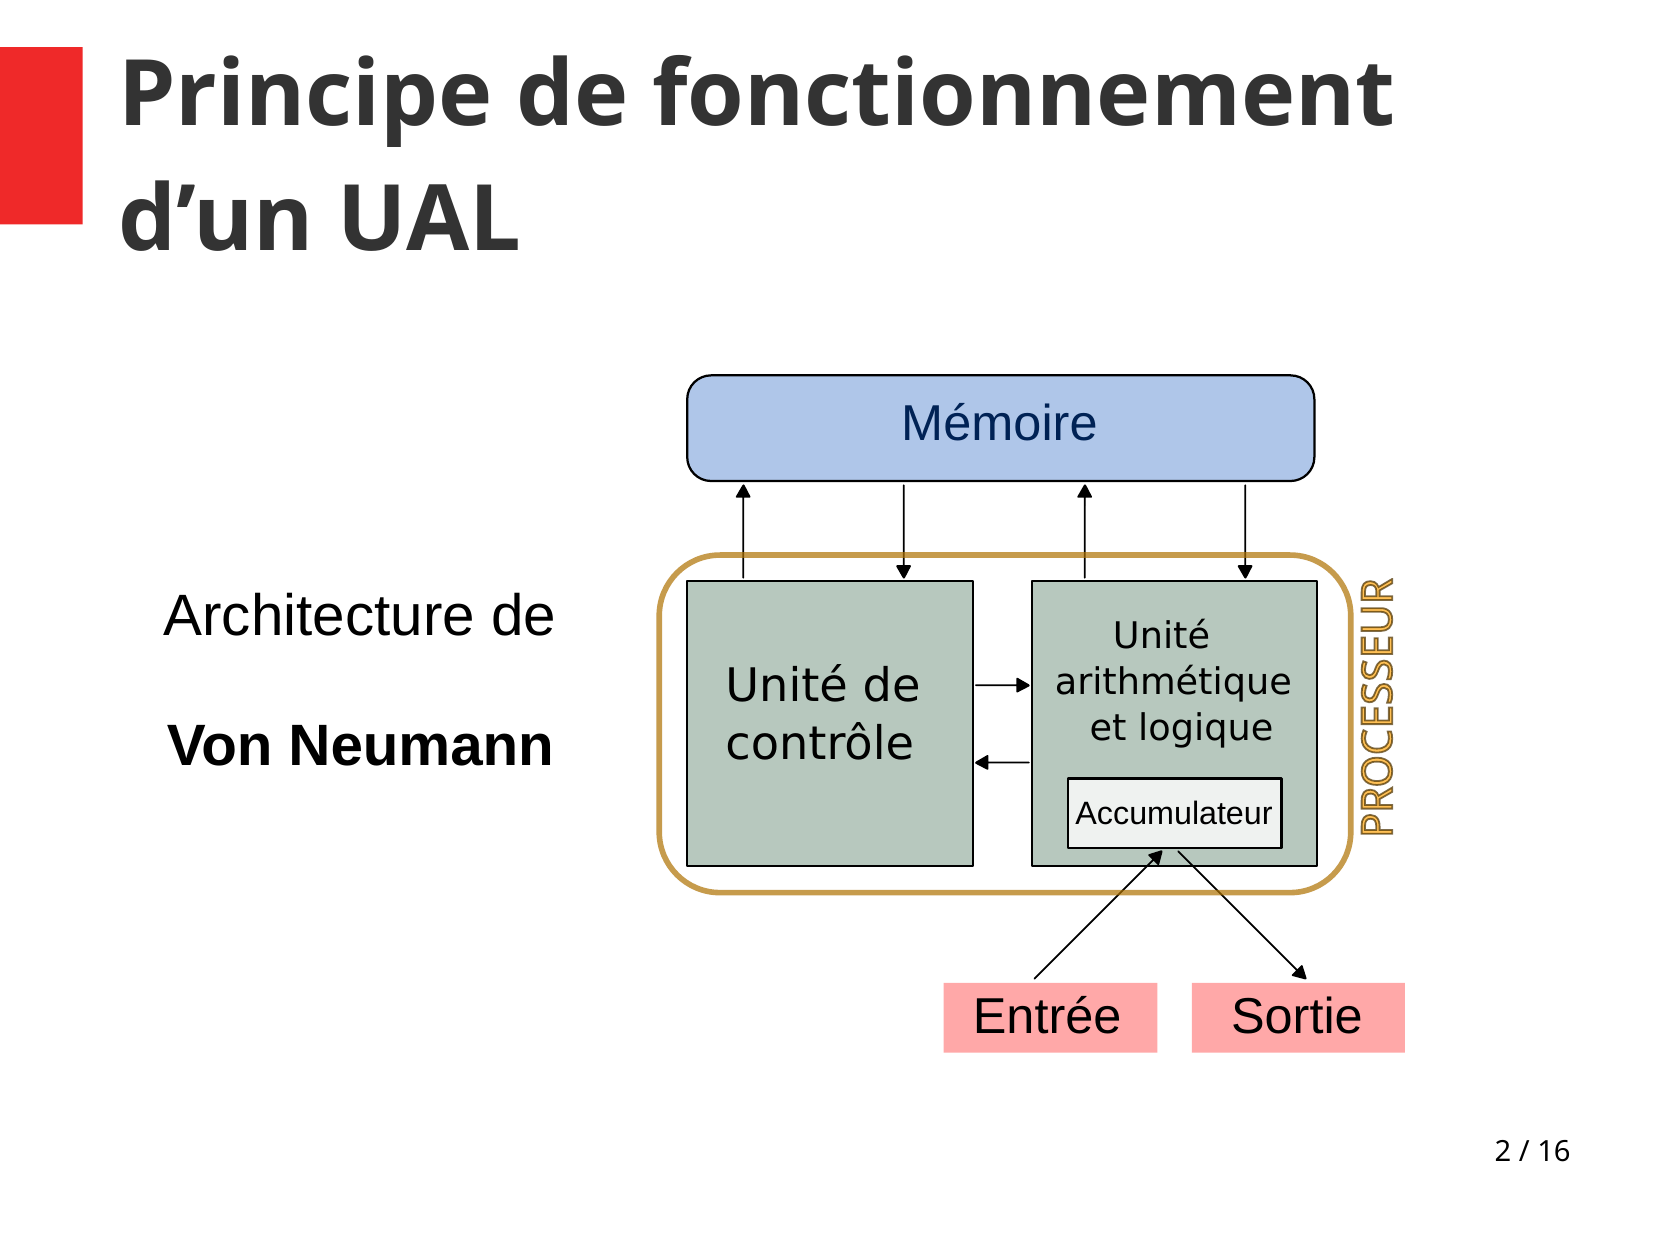

# Principe de fonctionnement d’un UAL
Architecture de
Von Neumann
2